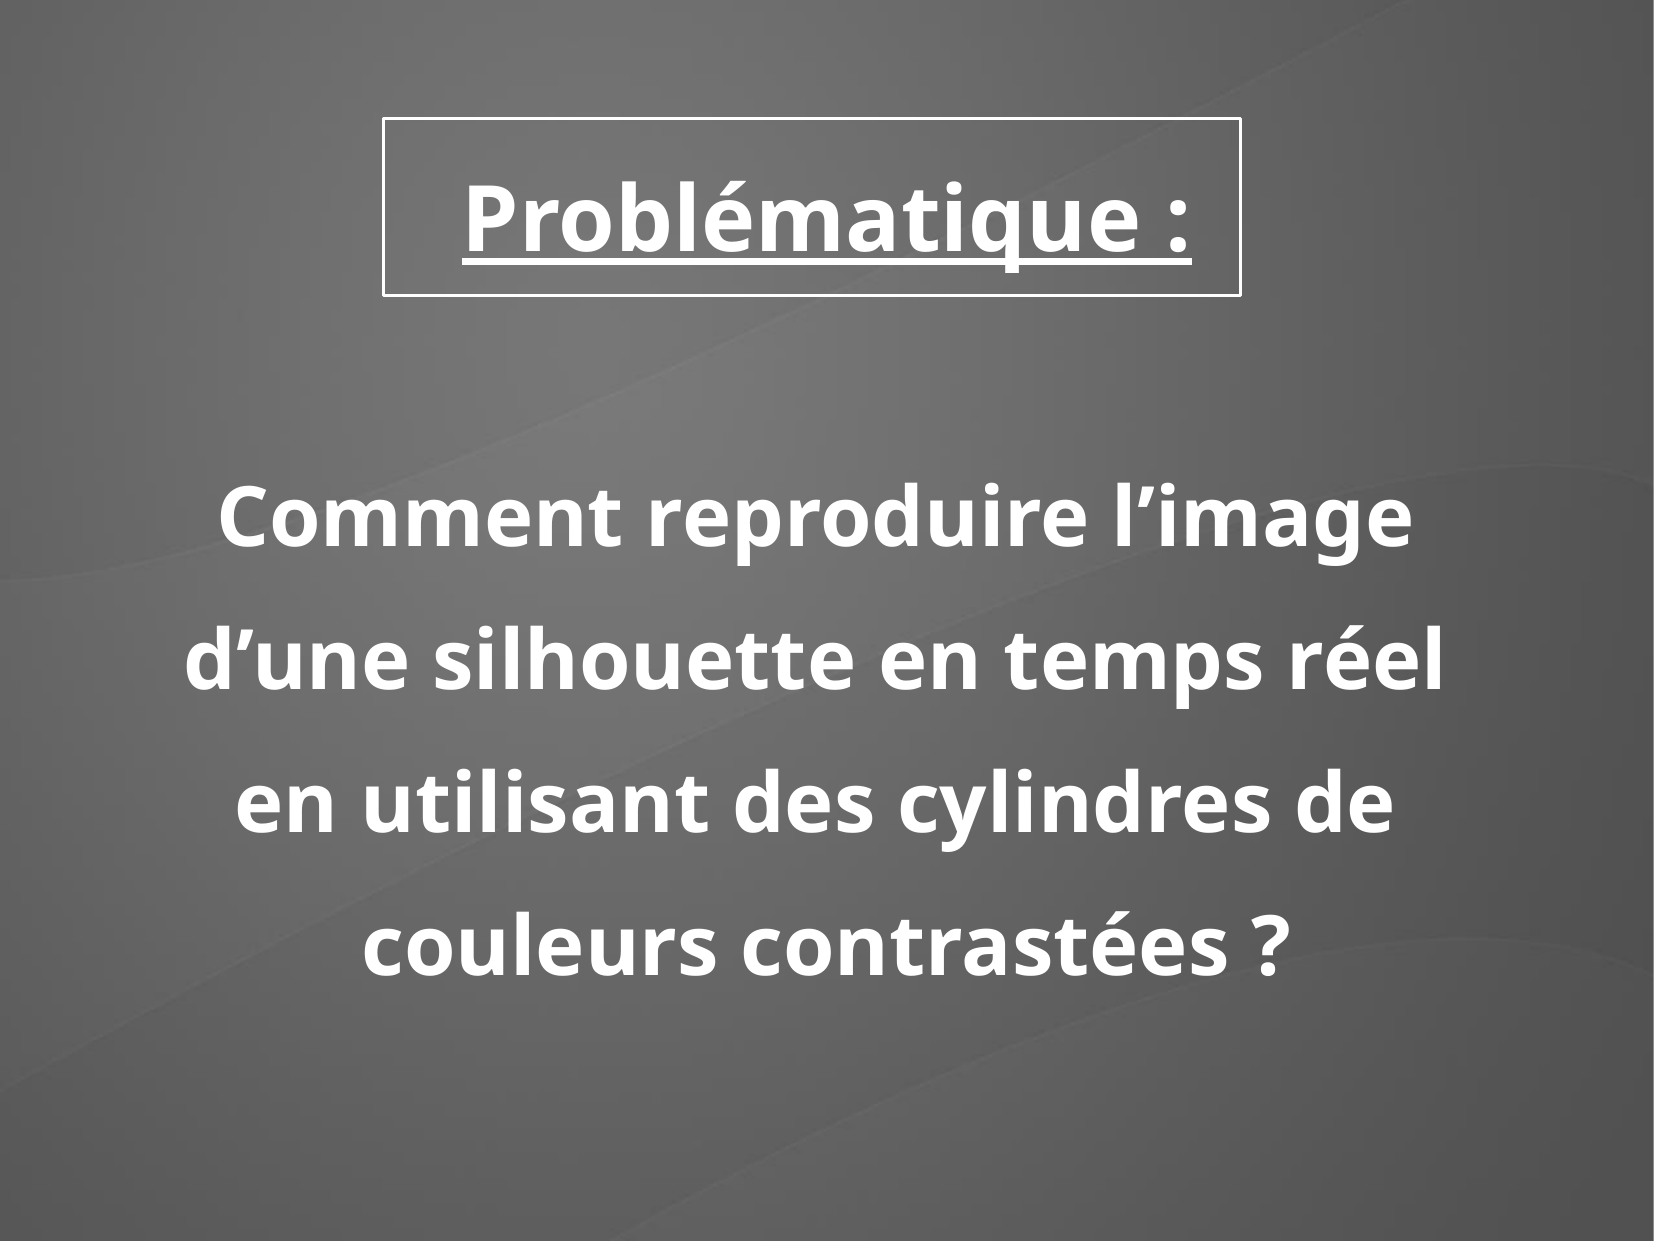

# Problématique :
Comment reproduire l’image
d’une silhouette en temps réel
en utilisant des cylindres de
couleurs contrastées ?